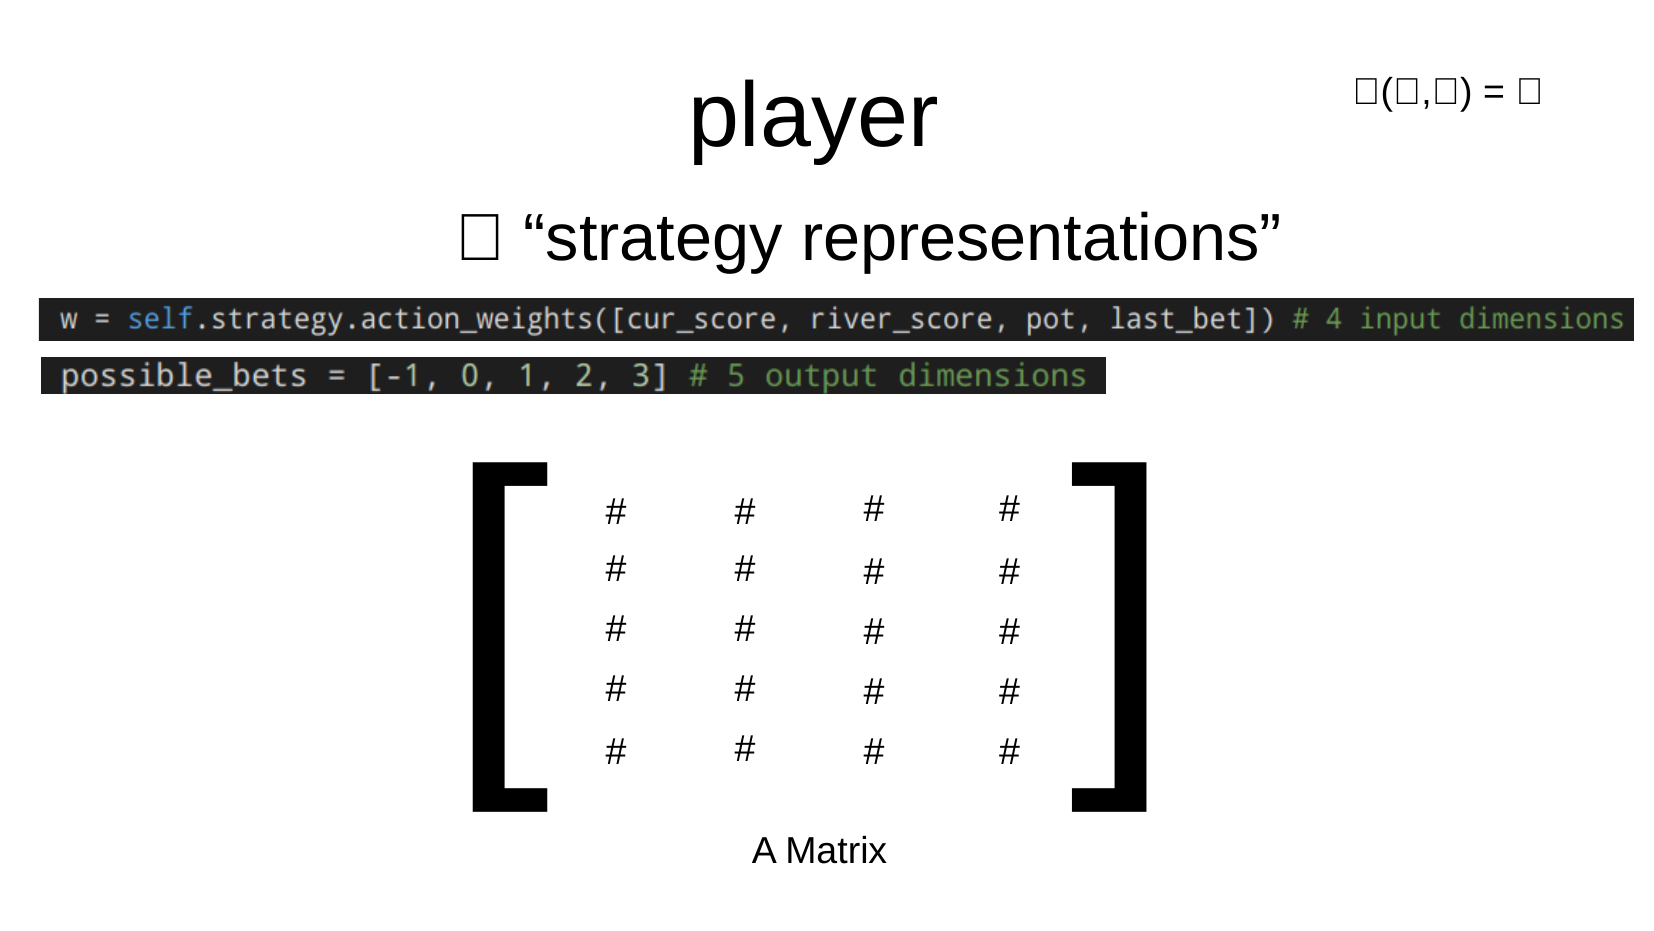

player
👀(🧠,🌳) = 💪
# 🧠 “strategy representations”
[ ]
#
#
#
#
#
#
#
#
#
#
#
#
#
#
#
#
#
#
#
#
A Matrix